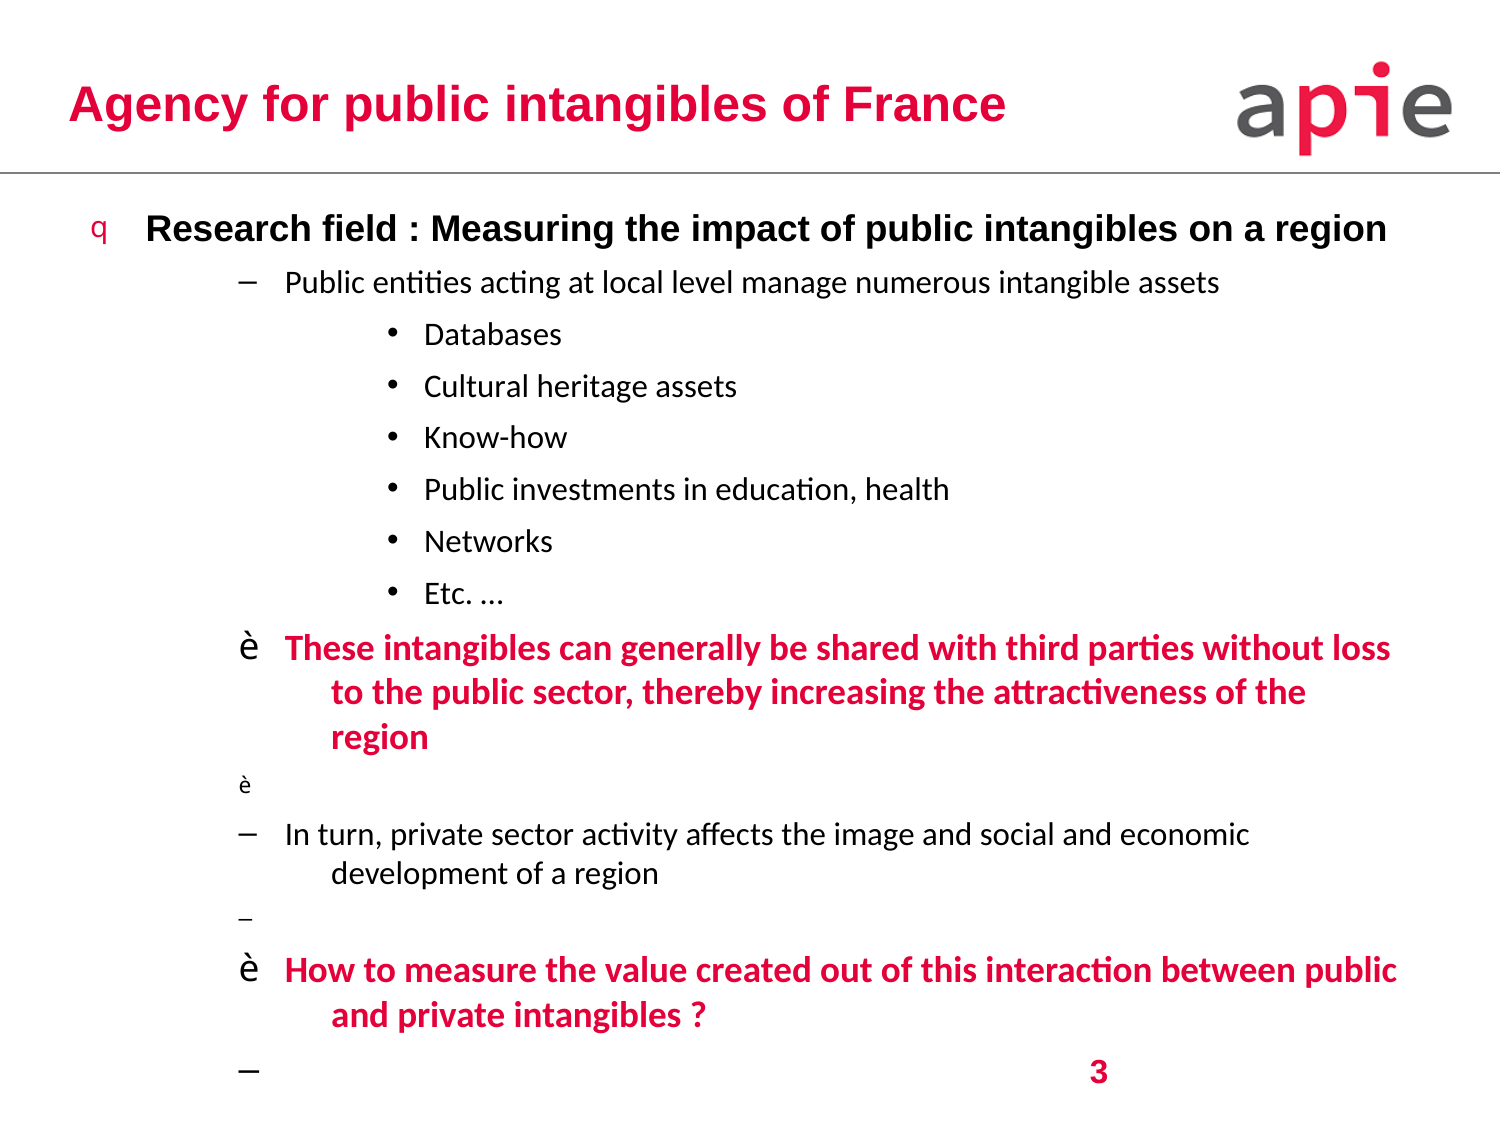

Agency for public intangibles of France
# Research field : Measuring the impact of public intangibles on a region
Public entities acting at local level manage numerous intangible assets
Databases
Cultural heritage assets
Know-how
Public investments in education, health
Networks
Etc. …
These intangibles can generally be shared with third parties without loss to the public sector, thereby increasing the attractiveness of the region
In turn, private sector activity affects the image and social and economic development of a region
How to measure the value created out of this interaction between public and private intangibles ?